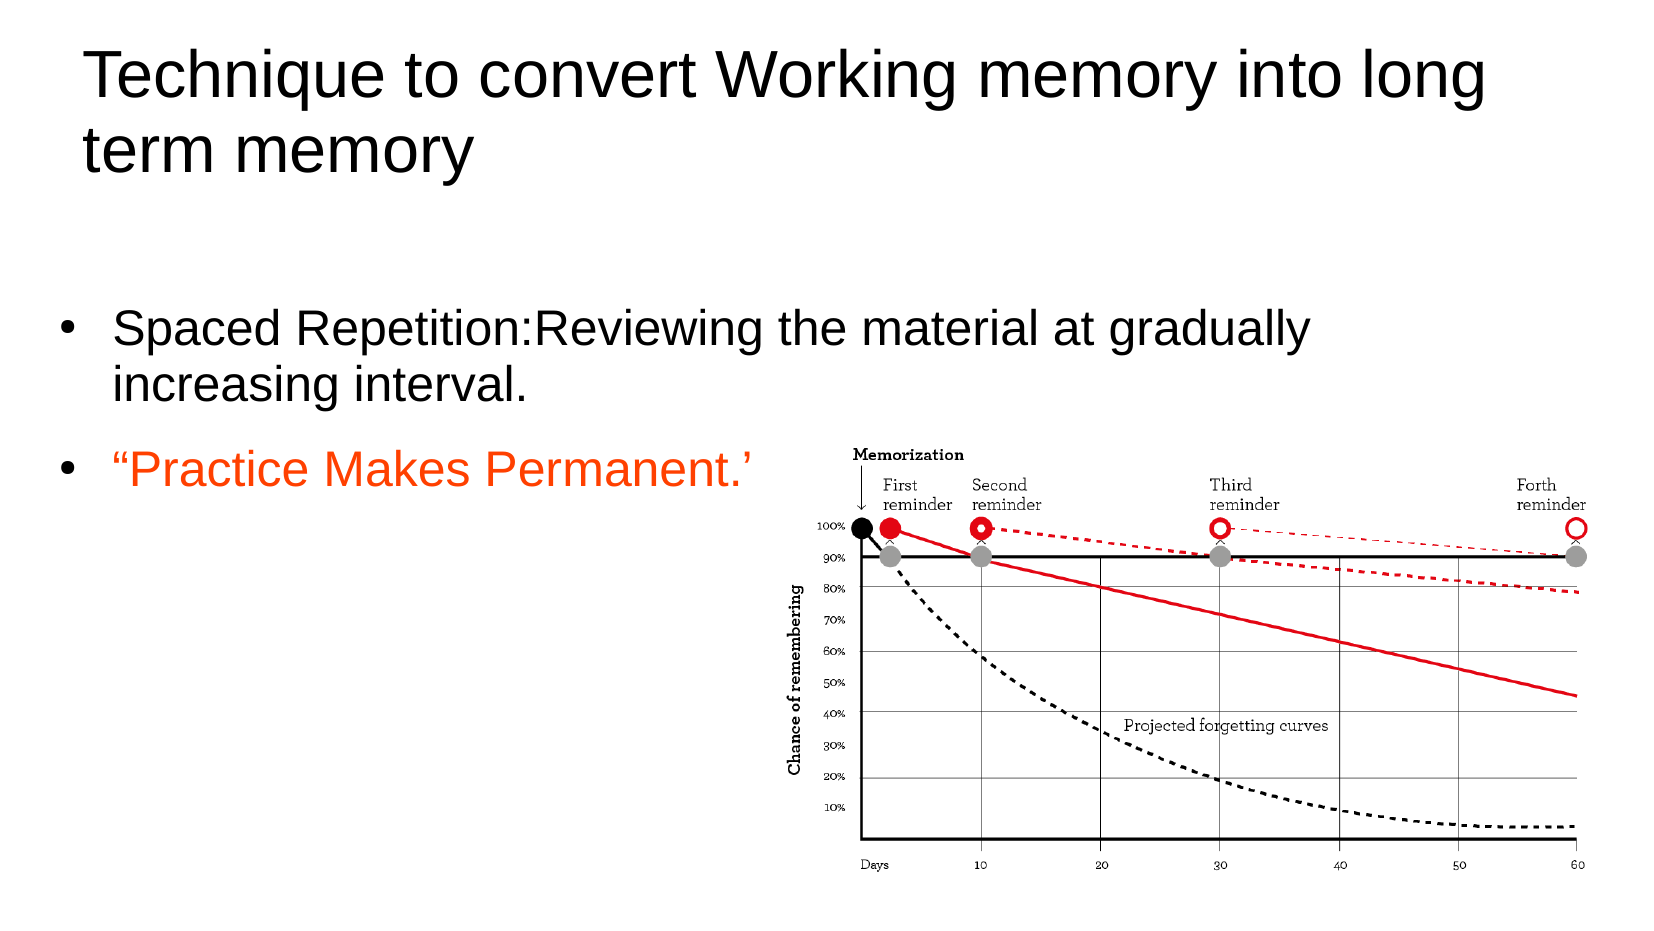

# Technique to convert Working memory into long term memory
Spaced Repetition:Reviewing the material at gradually increasing interval.
“Practice Makes Permanent.”